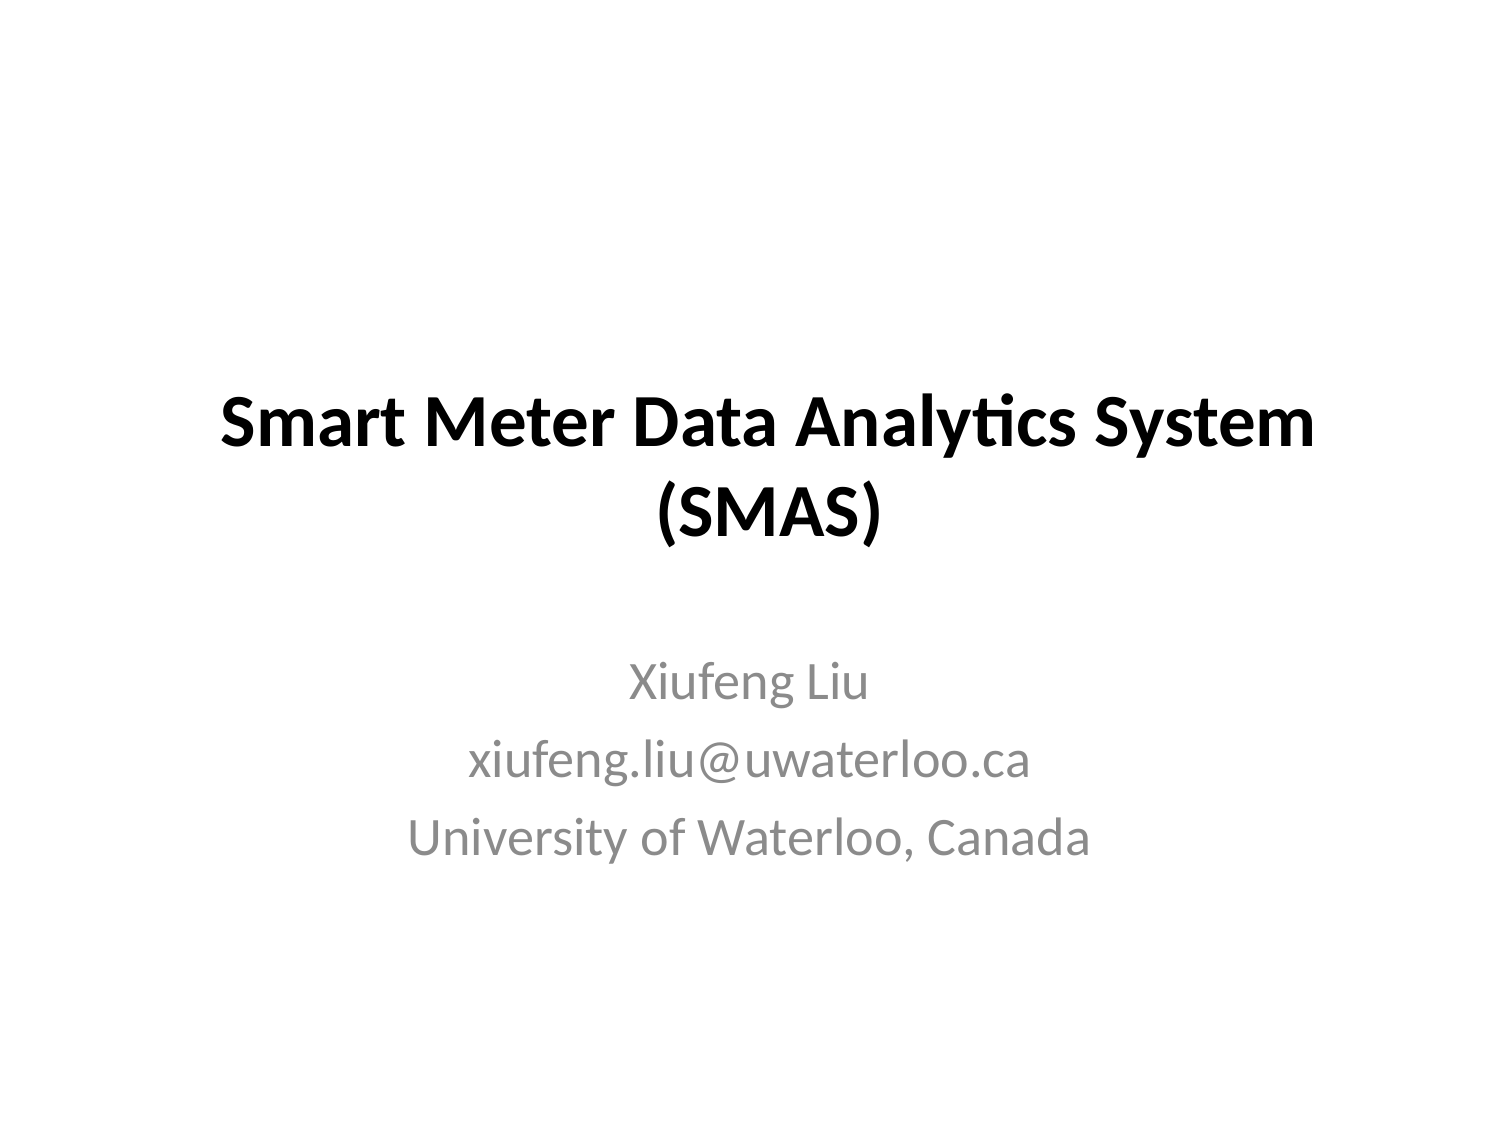

# Smart Meter Data Analytics System (SMAS)
Xiufeng Liu
xiufeng.liu@uwaterloo.ca
University of Waterloo, Canada